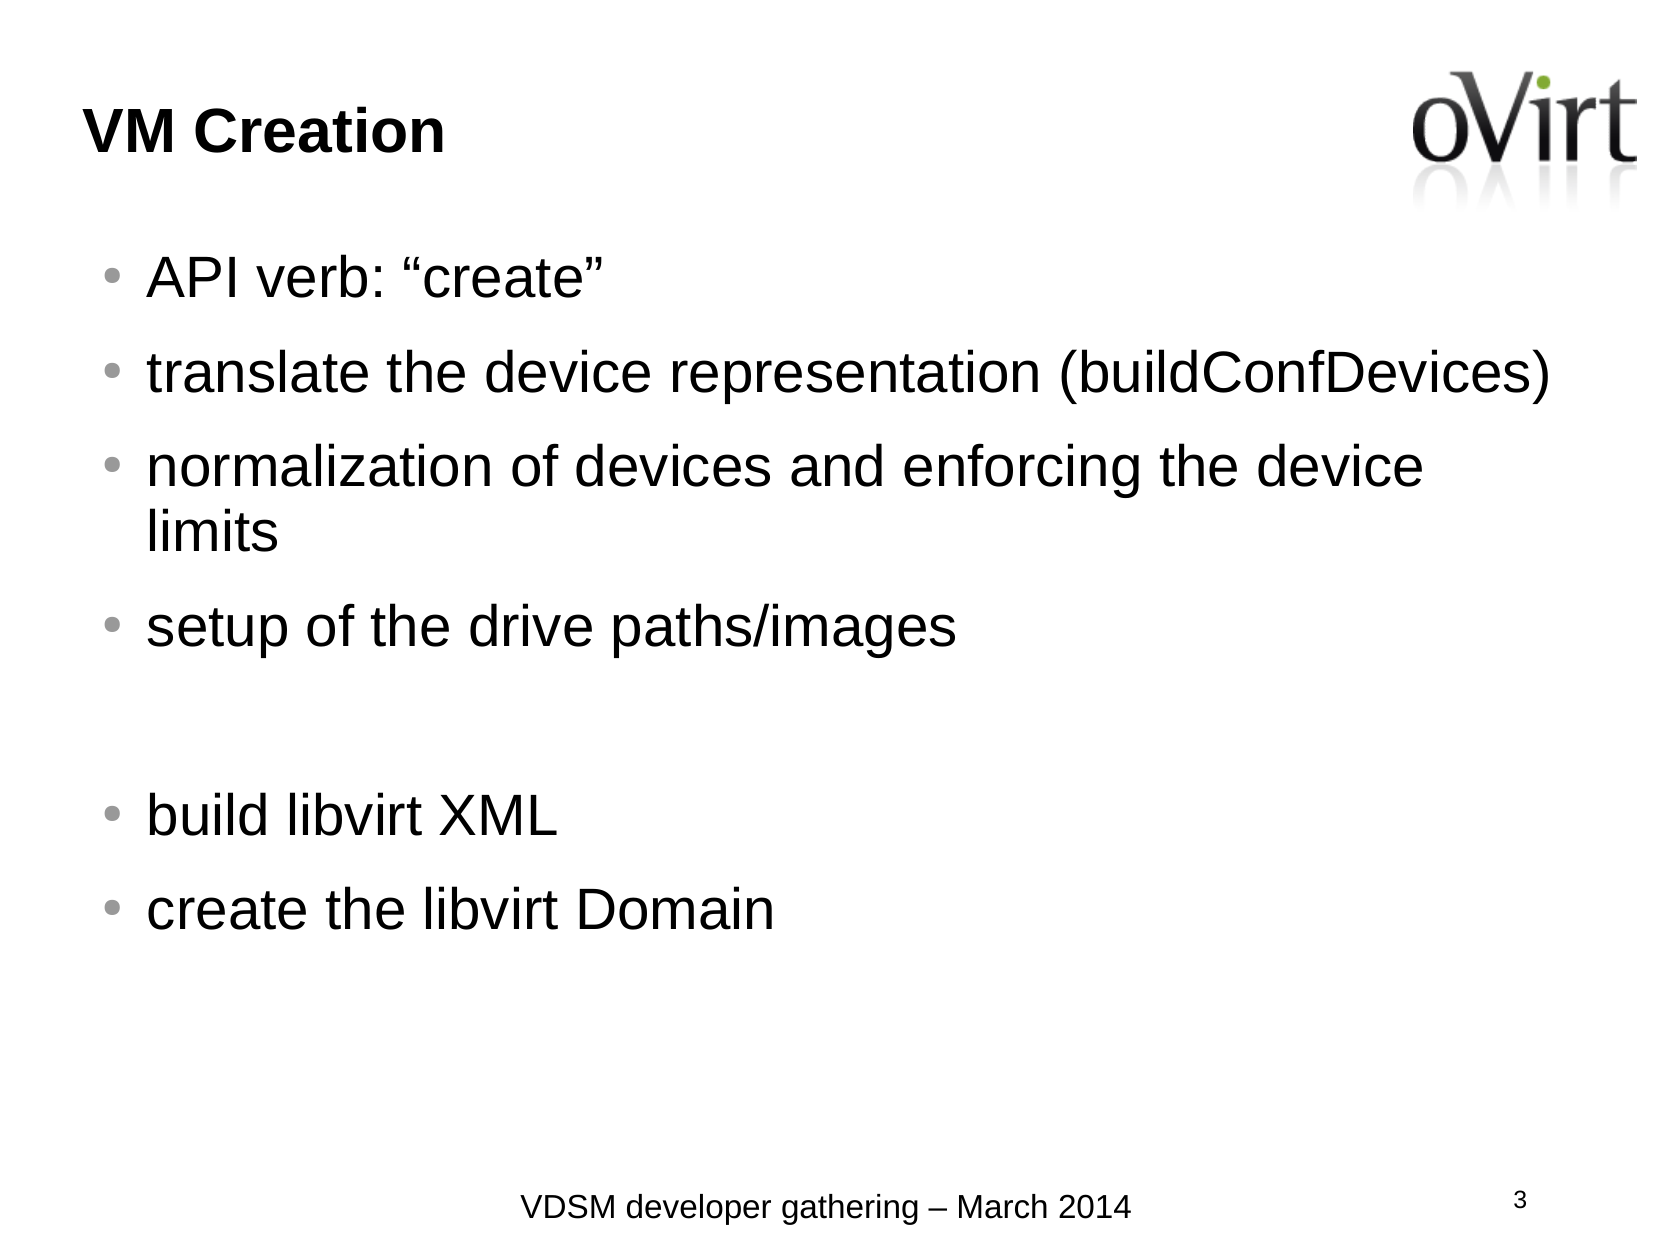

# VM Creation
API verb: “create”
translate the device representation (buildConfDevices)
normalization of devices and enforcing the device limits
setup of the drive paths/images
build libvirt XML
create the libvirt Domain